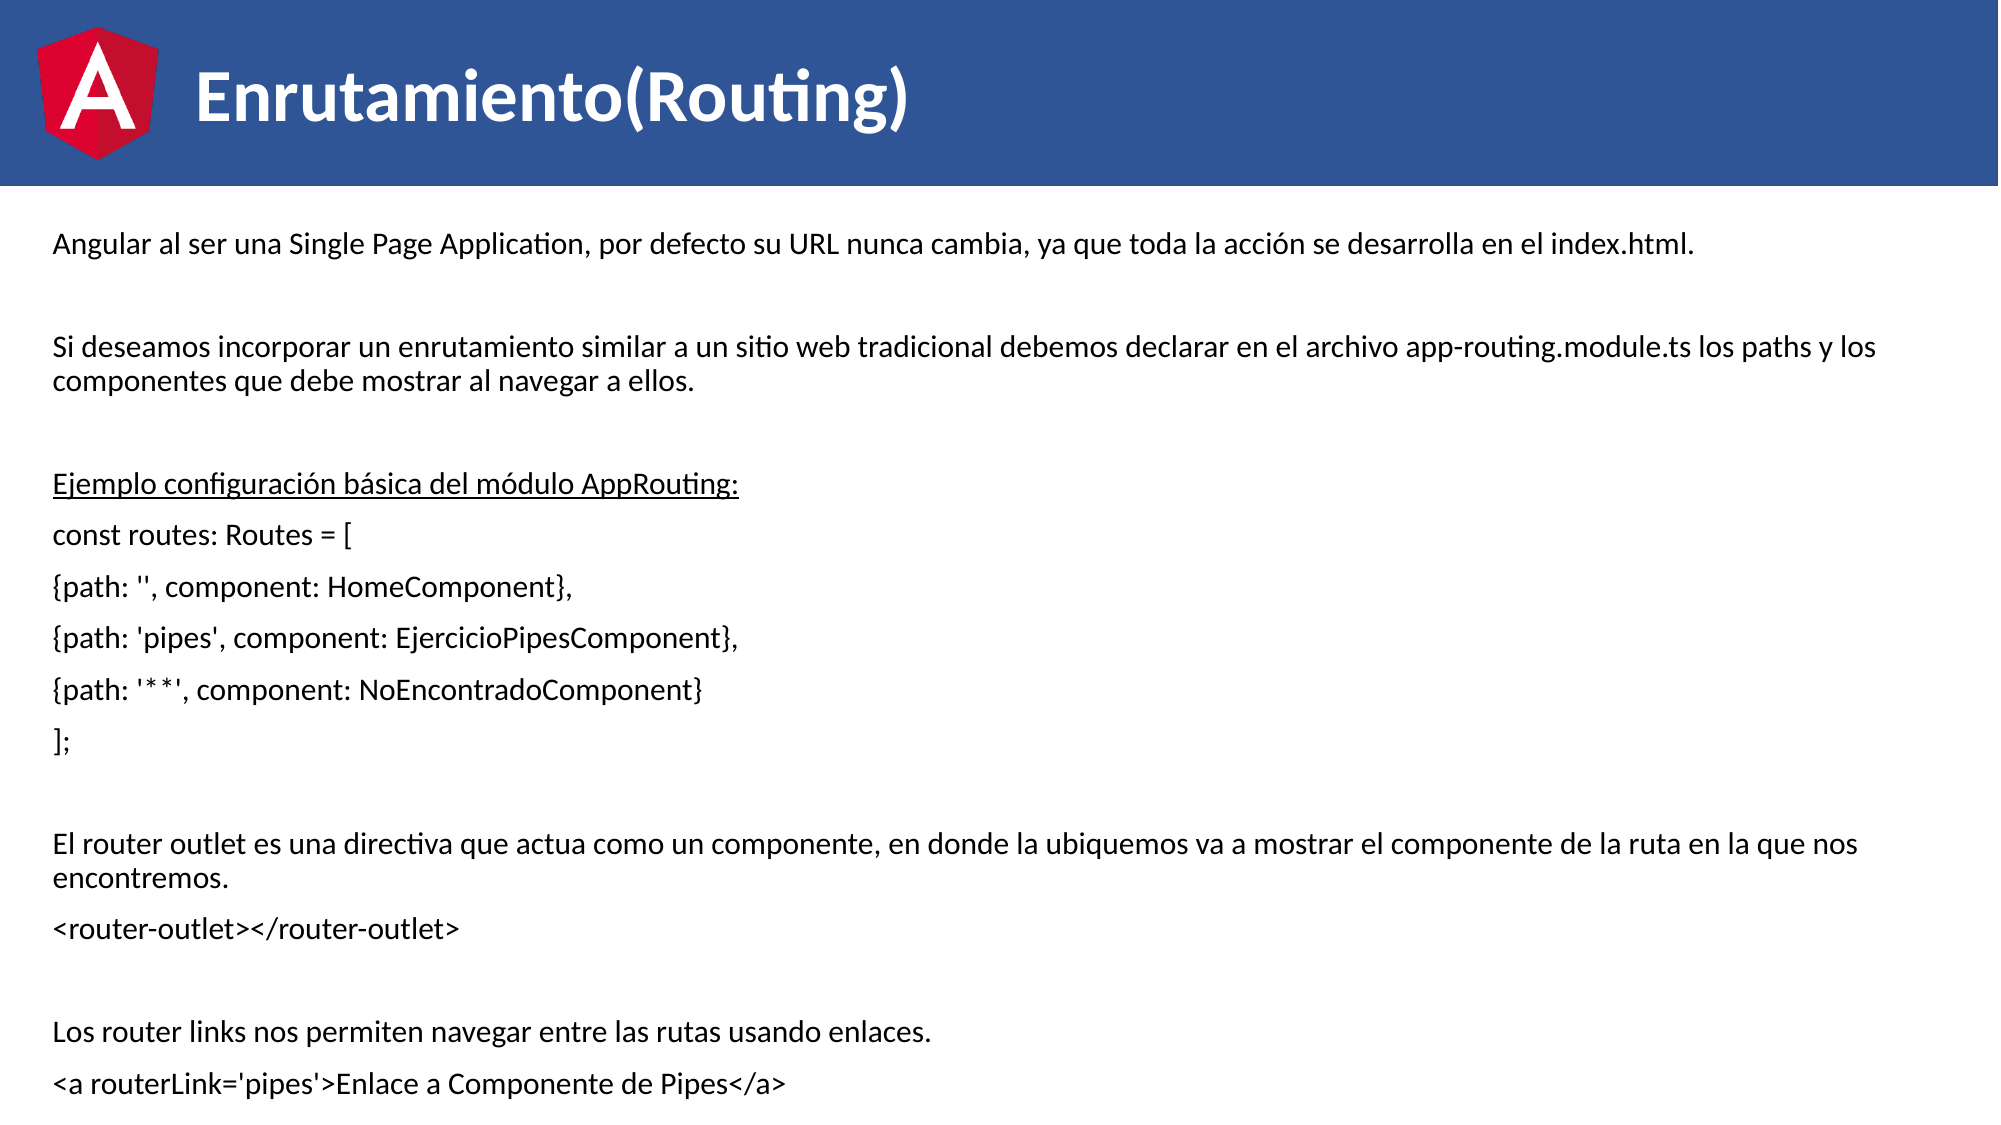

Enrutamiento(Routing)
# Angular al ser una Single Page Application, por defecto su URL nunca cambia, ya que toda la acción se desarrolla en el index.html.
Si deseamos incorporar un enrutamiento similar a un sitio web tradicional debemos declarar en el archivo app-routing.module.ts los paths y los componentes que debe mostrar al navegar a ellos.
Ejemplo configuración básica del módulo AppRouting:
const routes: Routes = [
{path: '', component: HomeComponent},
{path: 'pipes', component: EjercicioPipesComponent},
{path: '**', component: NoEncontradoComponent}
];
El router outlet es una directiva que actua como un componente, en donde la ubiquemos va a mostrar el componente de la ruta en la que nos encontremos.
<router-outlet></router-outlet>
Los router links nos permiten navegar entre las rutas usando enlaces.
<a routerLink='pipes'>Enlace a Componente de Pipes</a>